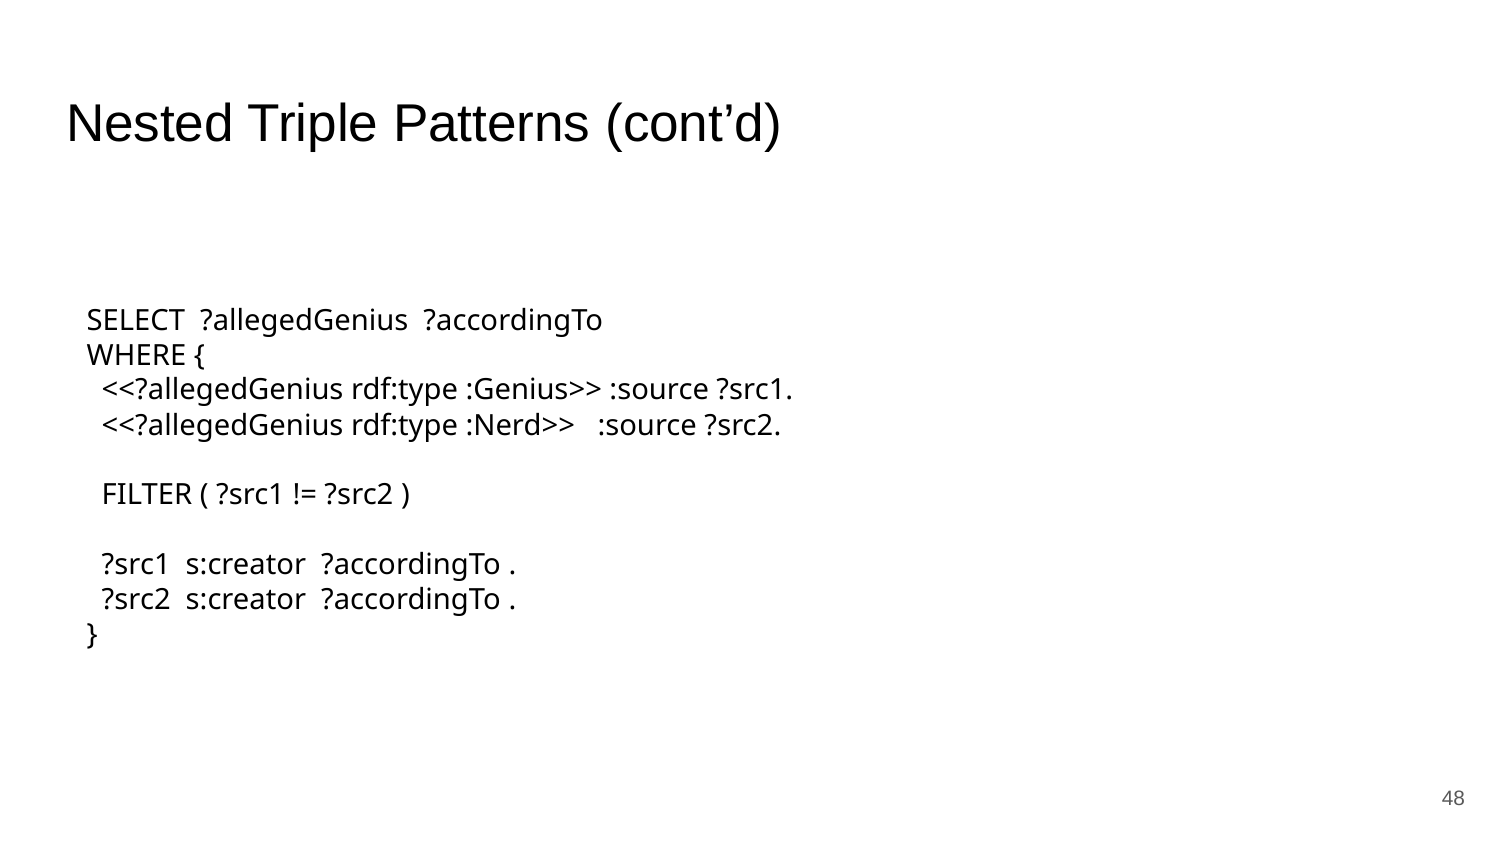

# Nested Triple Patterns (cont’d)
SELECT ?allegedGenius ?accordingTo
WHERE {
 <<?allegedGenius rdf:type :Genius>> :source ?src1.
 <<?allegedGenius rdf:type :Nerd>> :source ?src2.
 FILTER ( ?src1 != ?src2 )
 ?src1 s:creator ?accordingTo .
 ?src2 s:creator ?accordingTo .
}